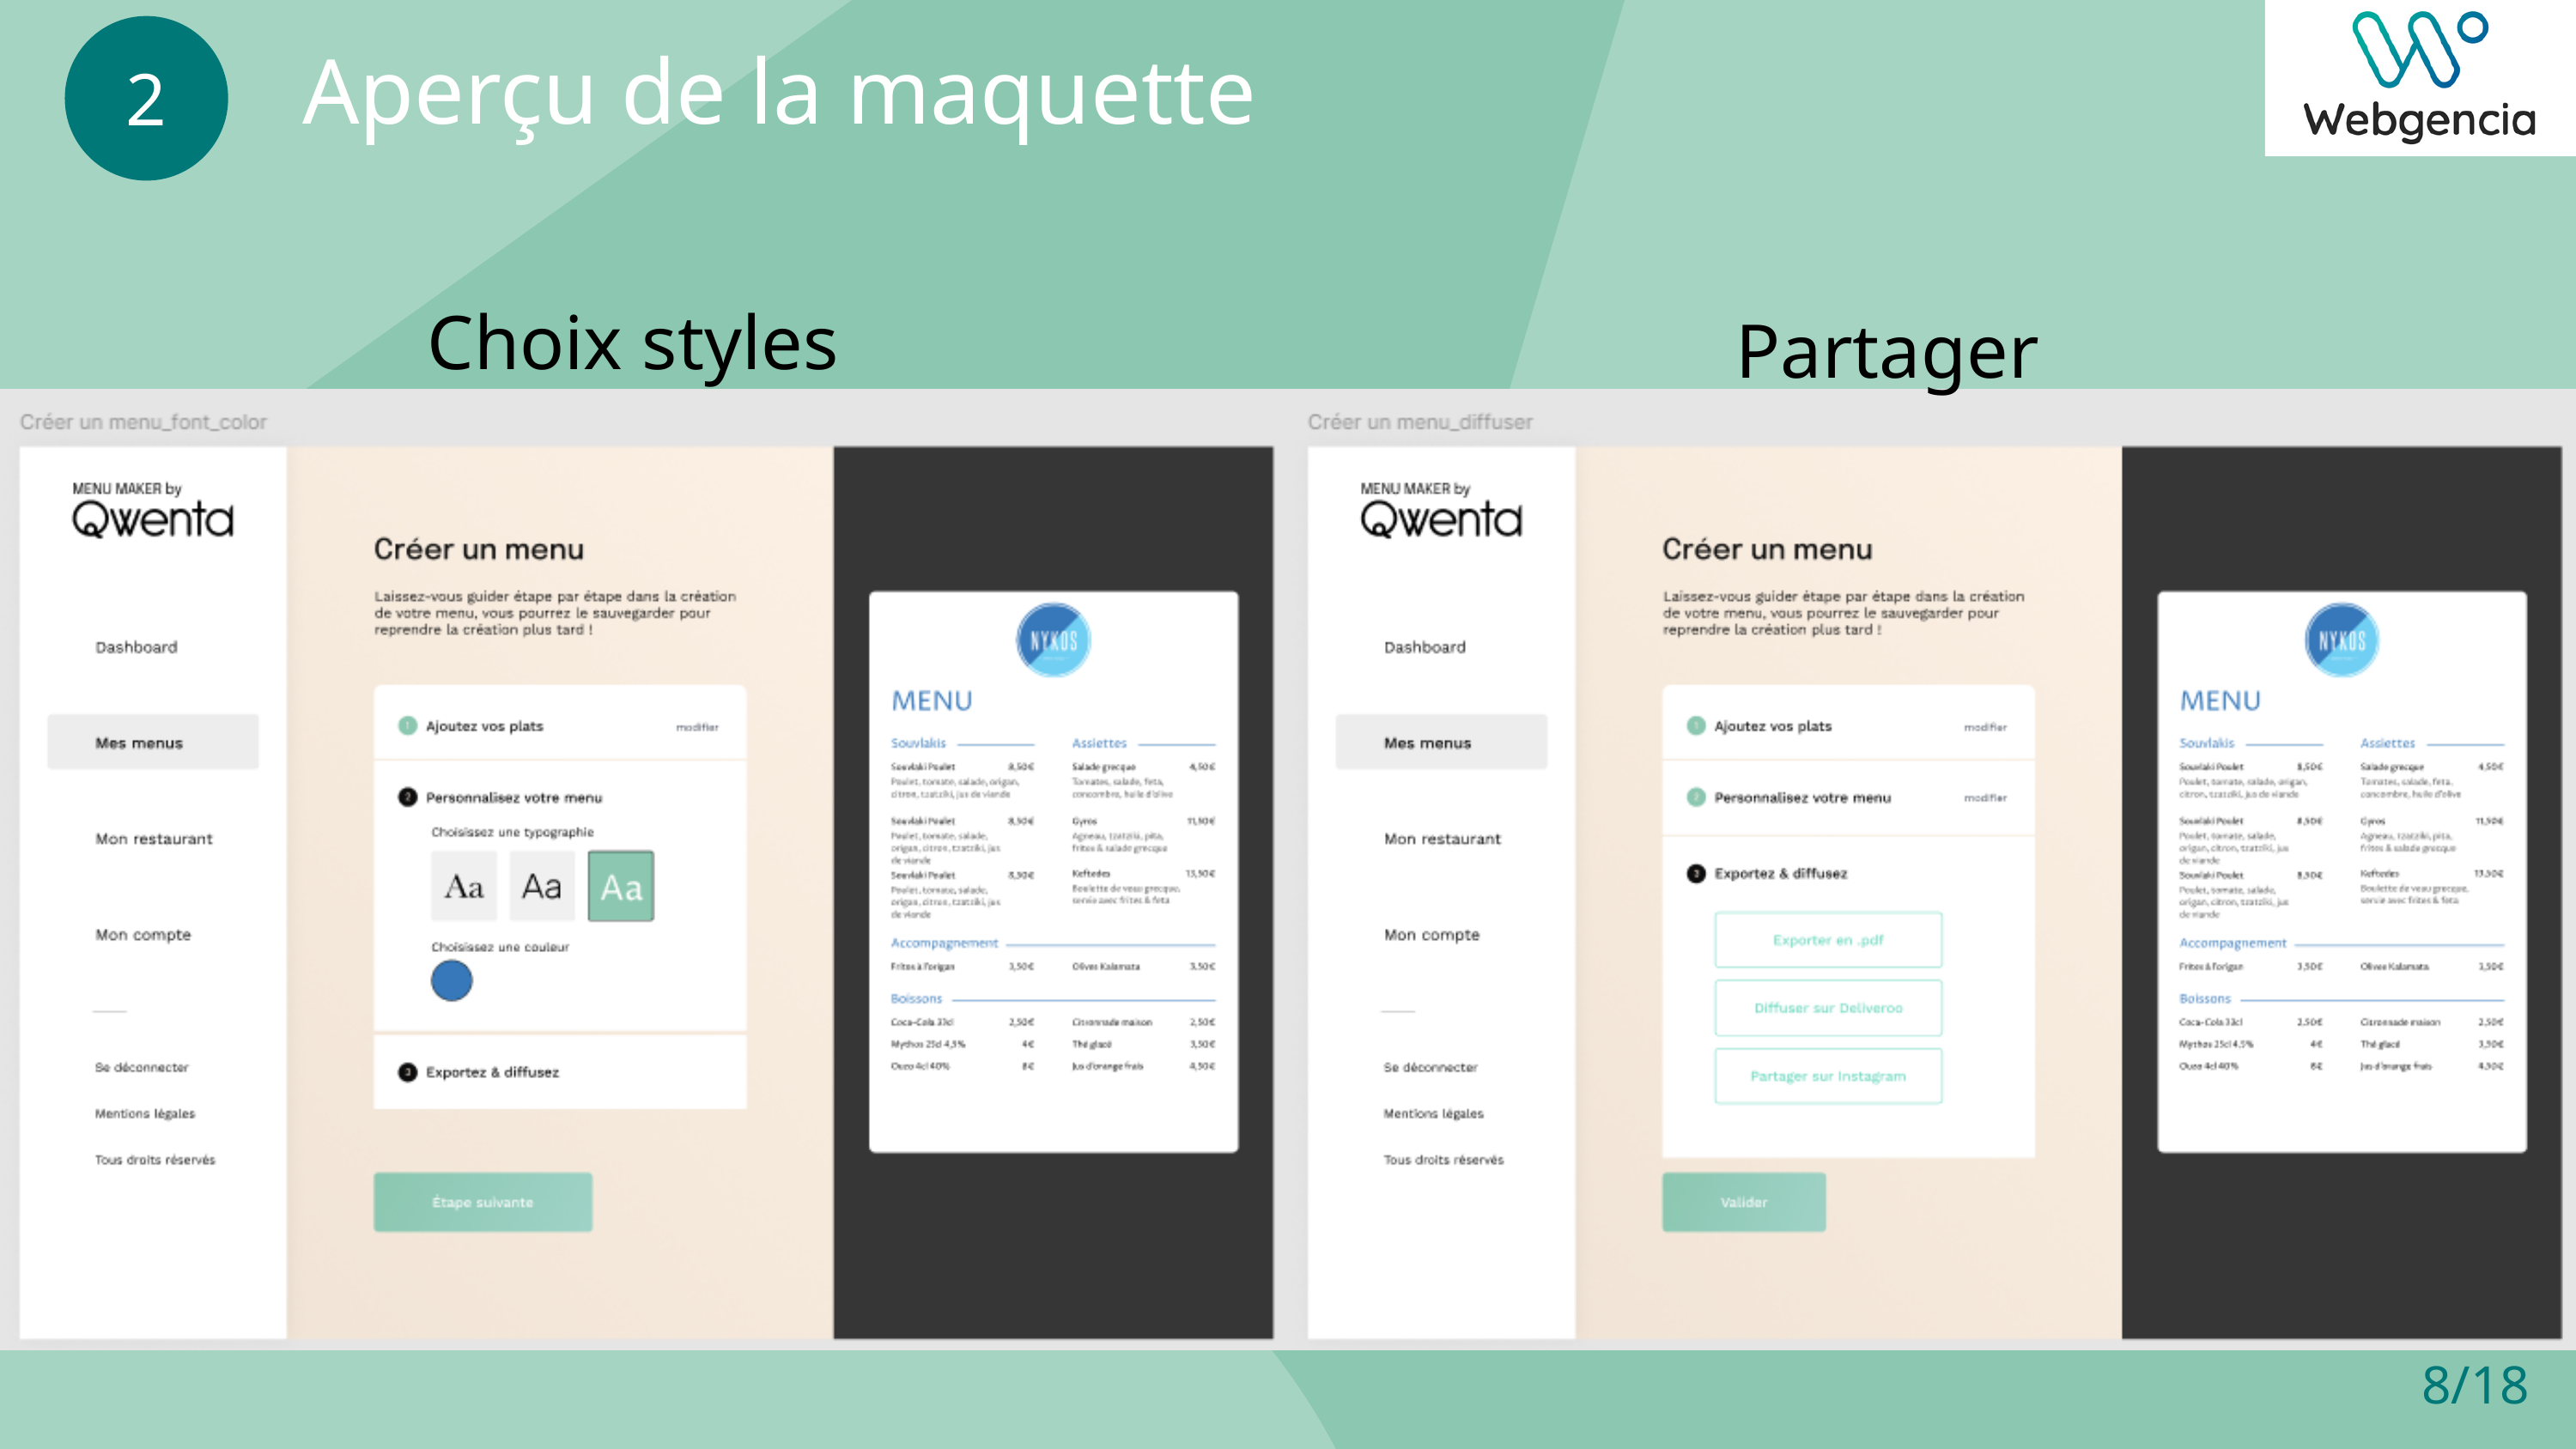

2
Aperçu de la maquette
Choix styles
Partager
8/18